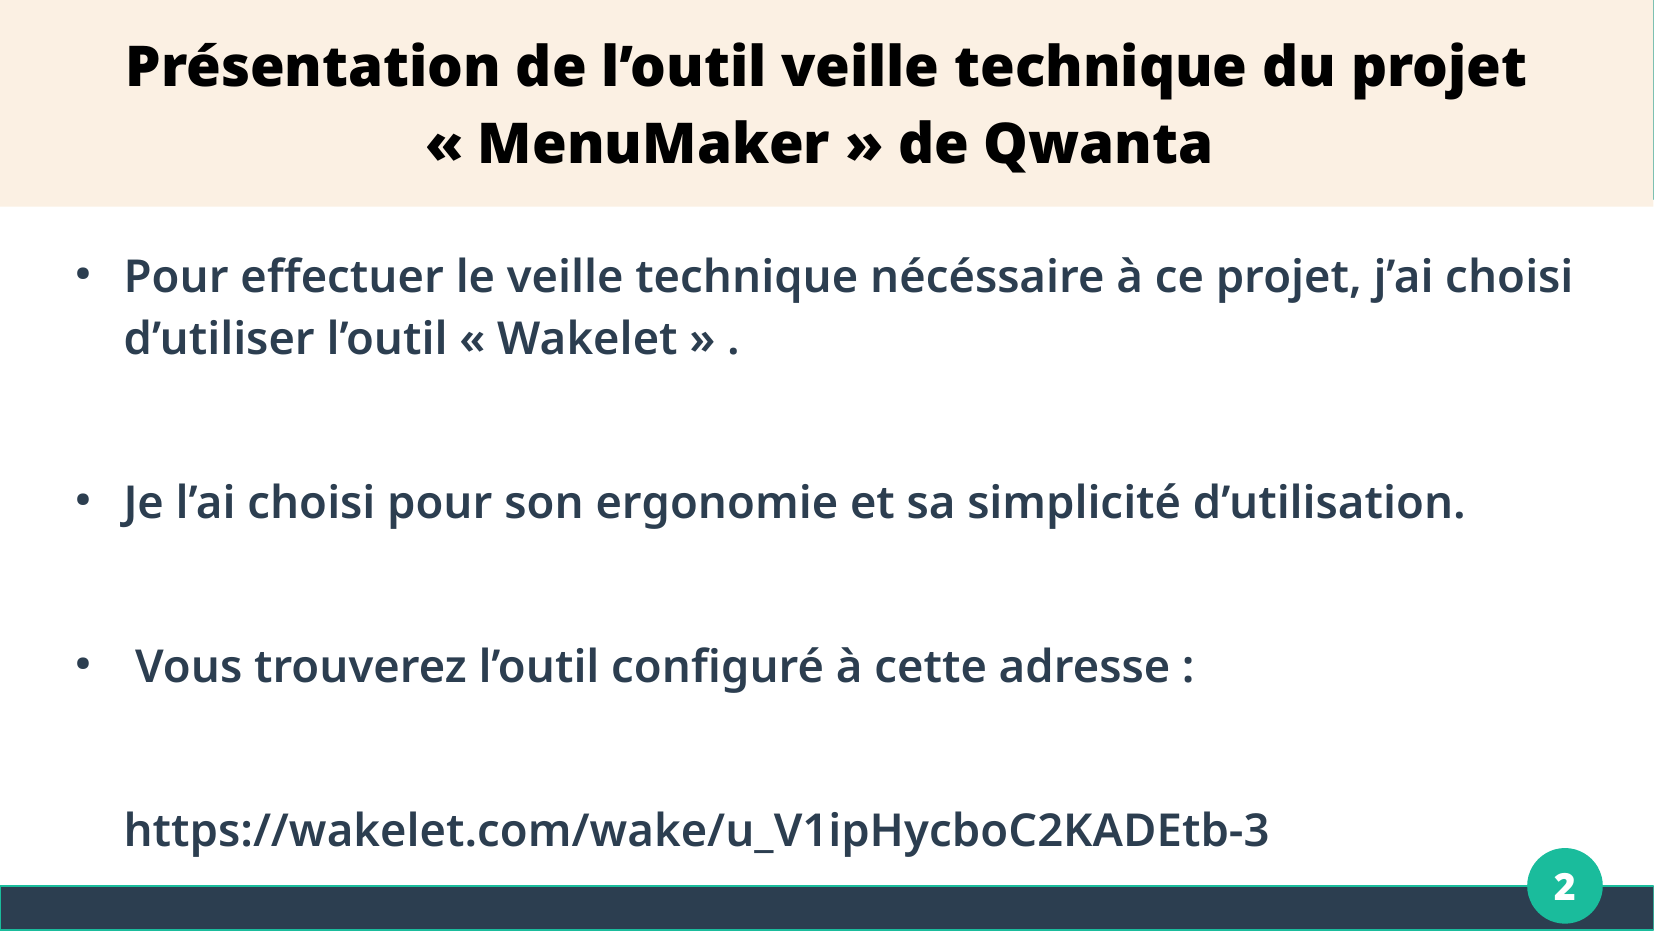

# Présentation de l’outil veille technique du projet « MenuMaker » de Qwanta
Pour effectuer le veille technique nécéssaire à ce projet, j’ai choisi d’utiliser l’outil « Wakelet » .
Je l’ai choisi pour son ergonomie et sa simplicité d’utilisation.
 Vous trouverez l’outil configuré à cette adresse :
https://wakelet.com/wake/u_V1ipHycboC2KADEtb-3
2